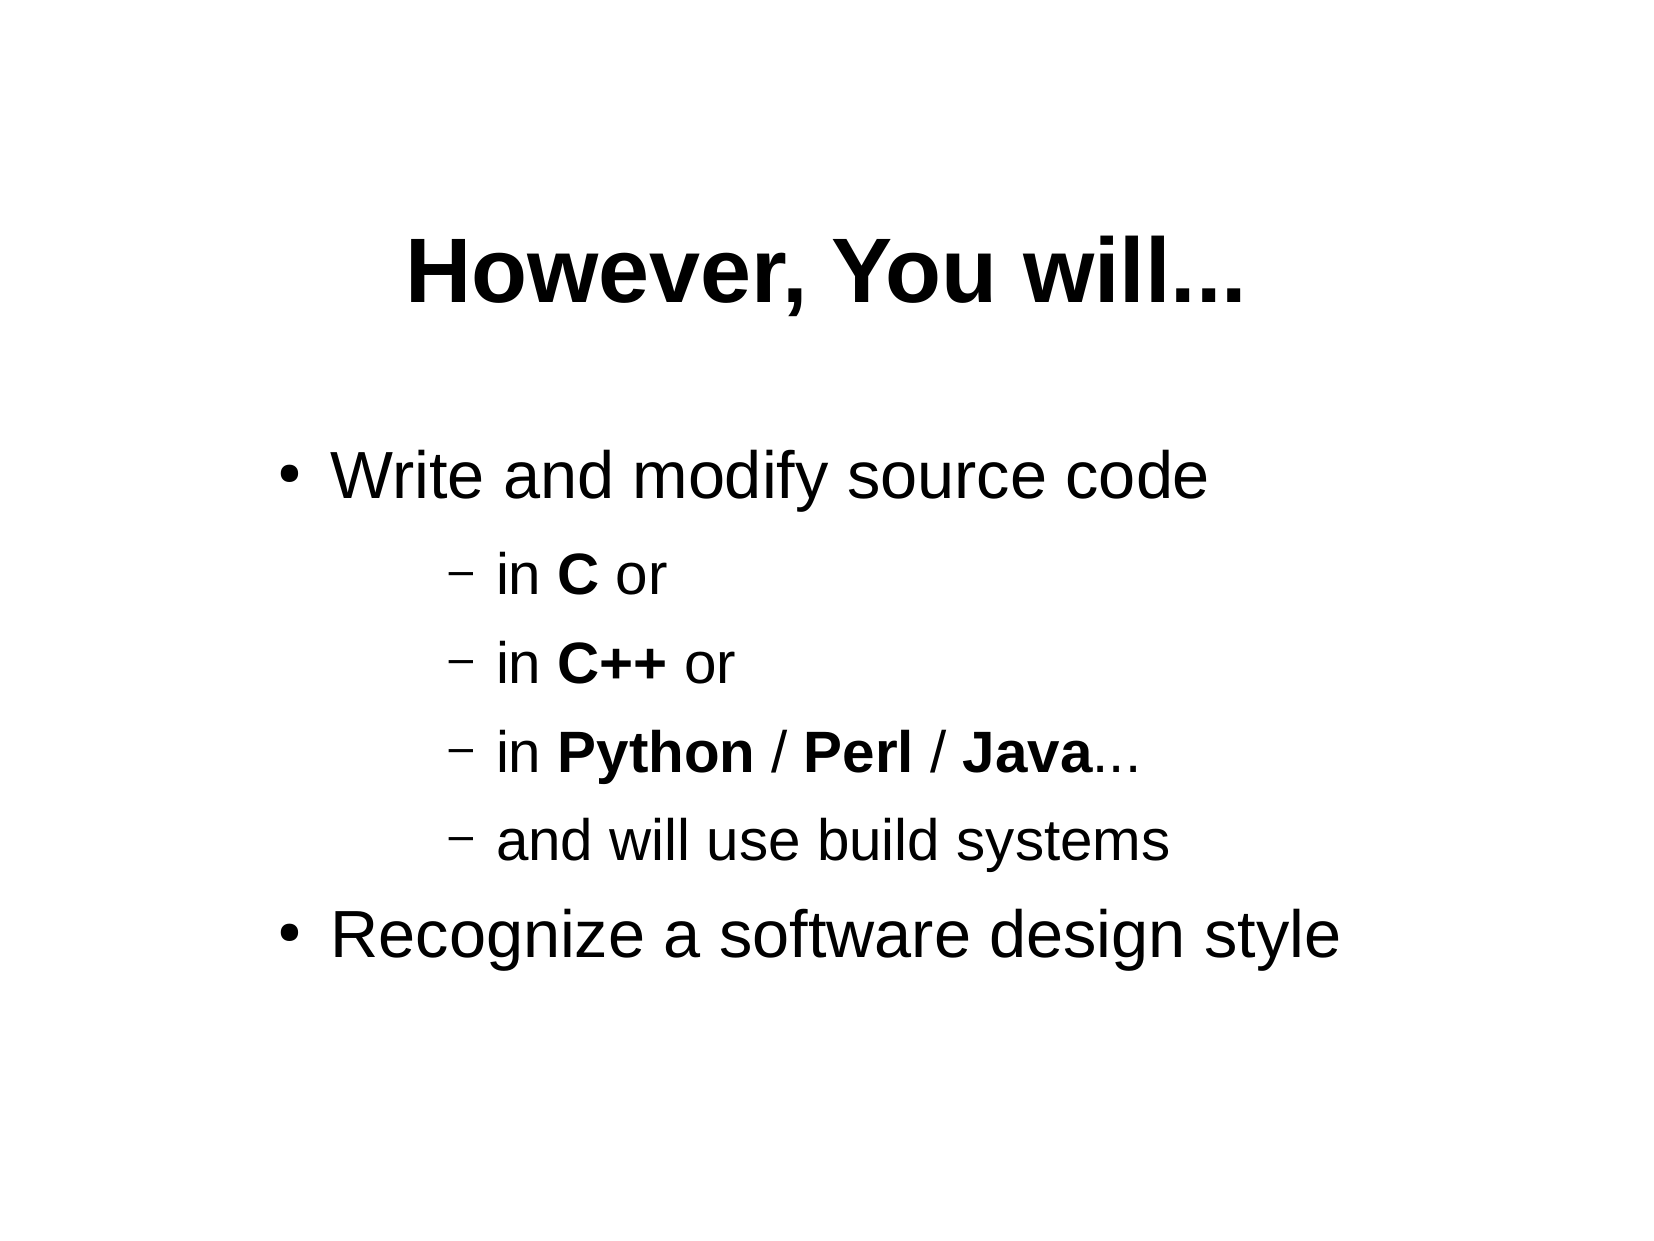

# However, You will...
Write and modify source code
in C or
in C++ or
in Python / Perl / Java...
and will use build systems
Recognize a software design style